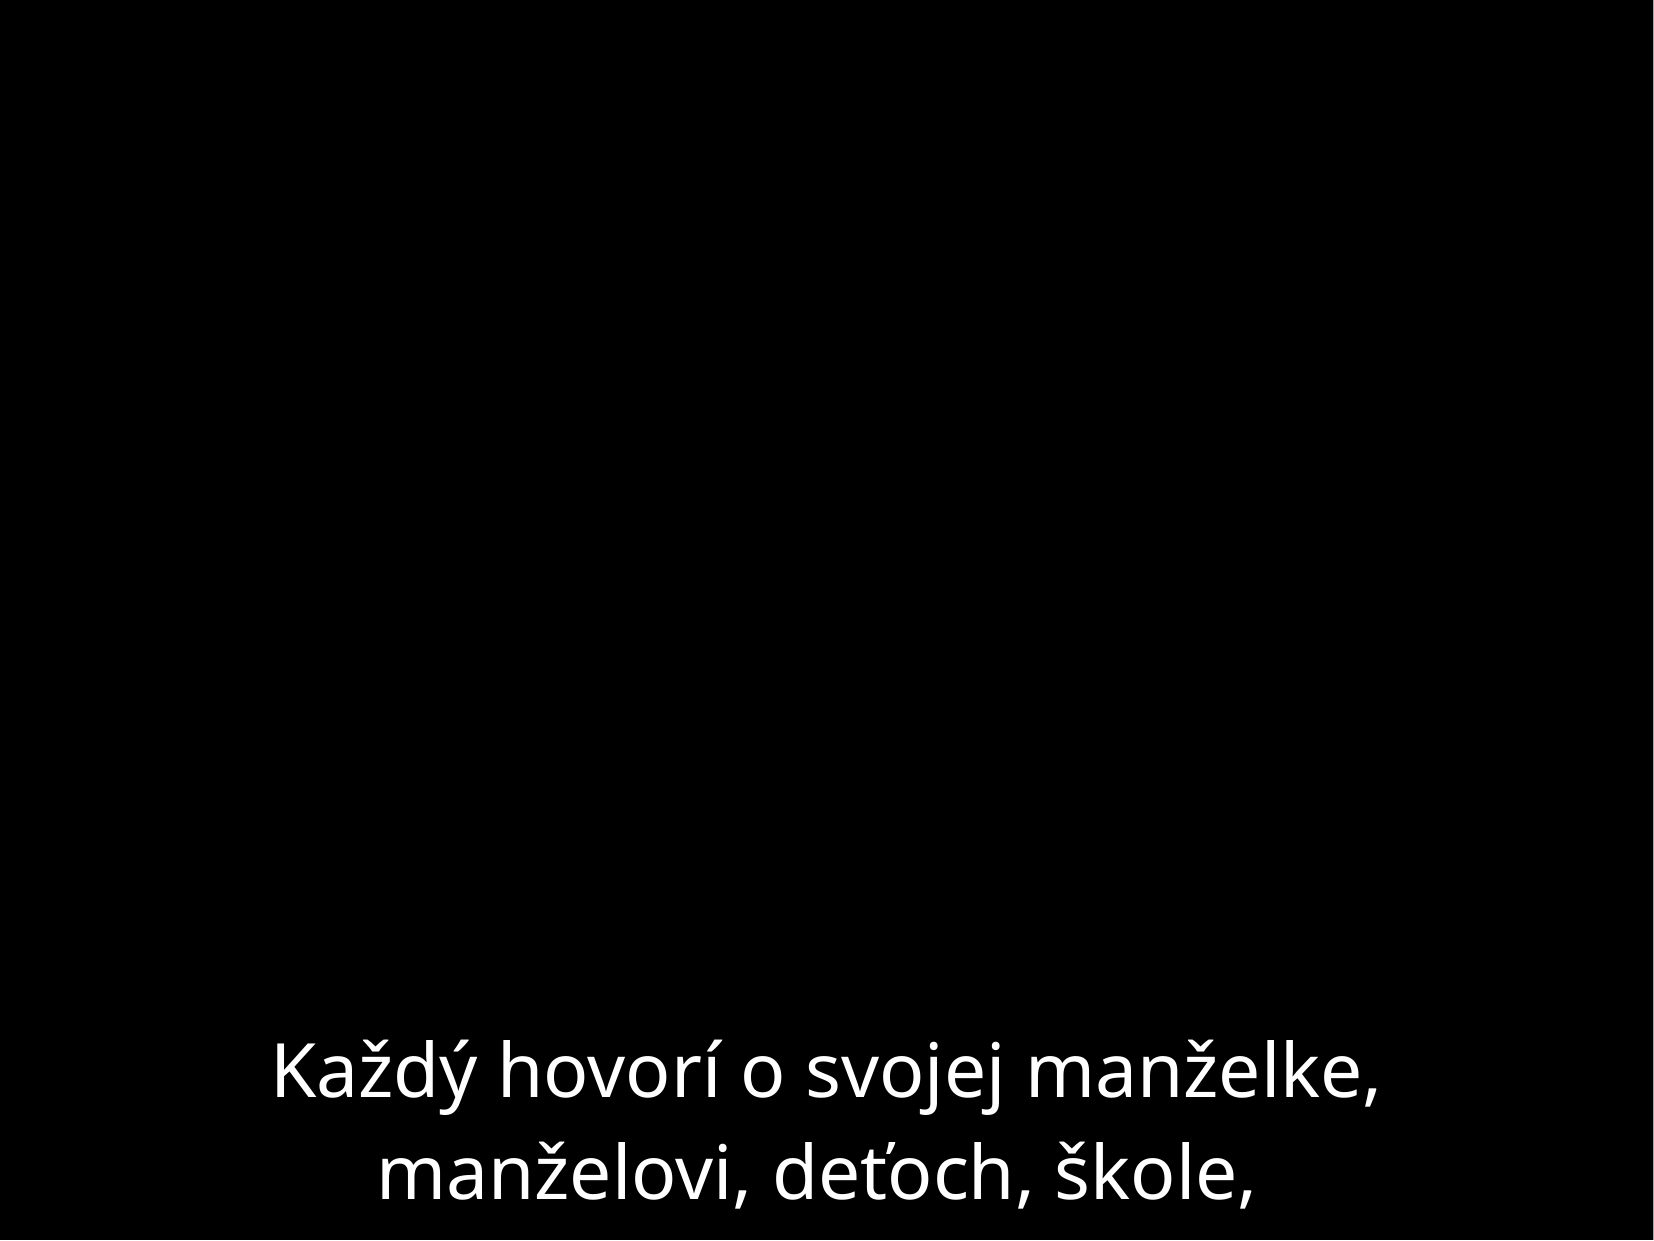

# Každý hovorí o svojej manželke, manželovi, deťoch, škole,